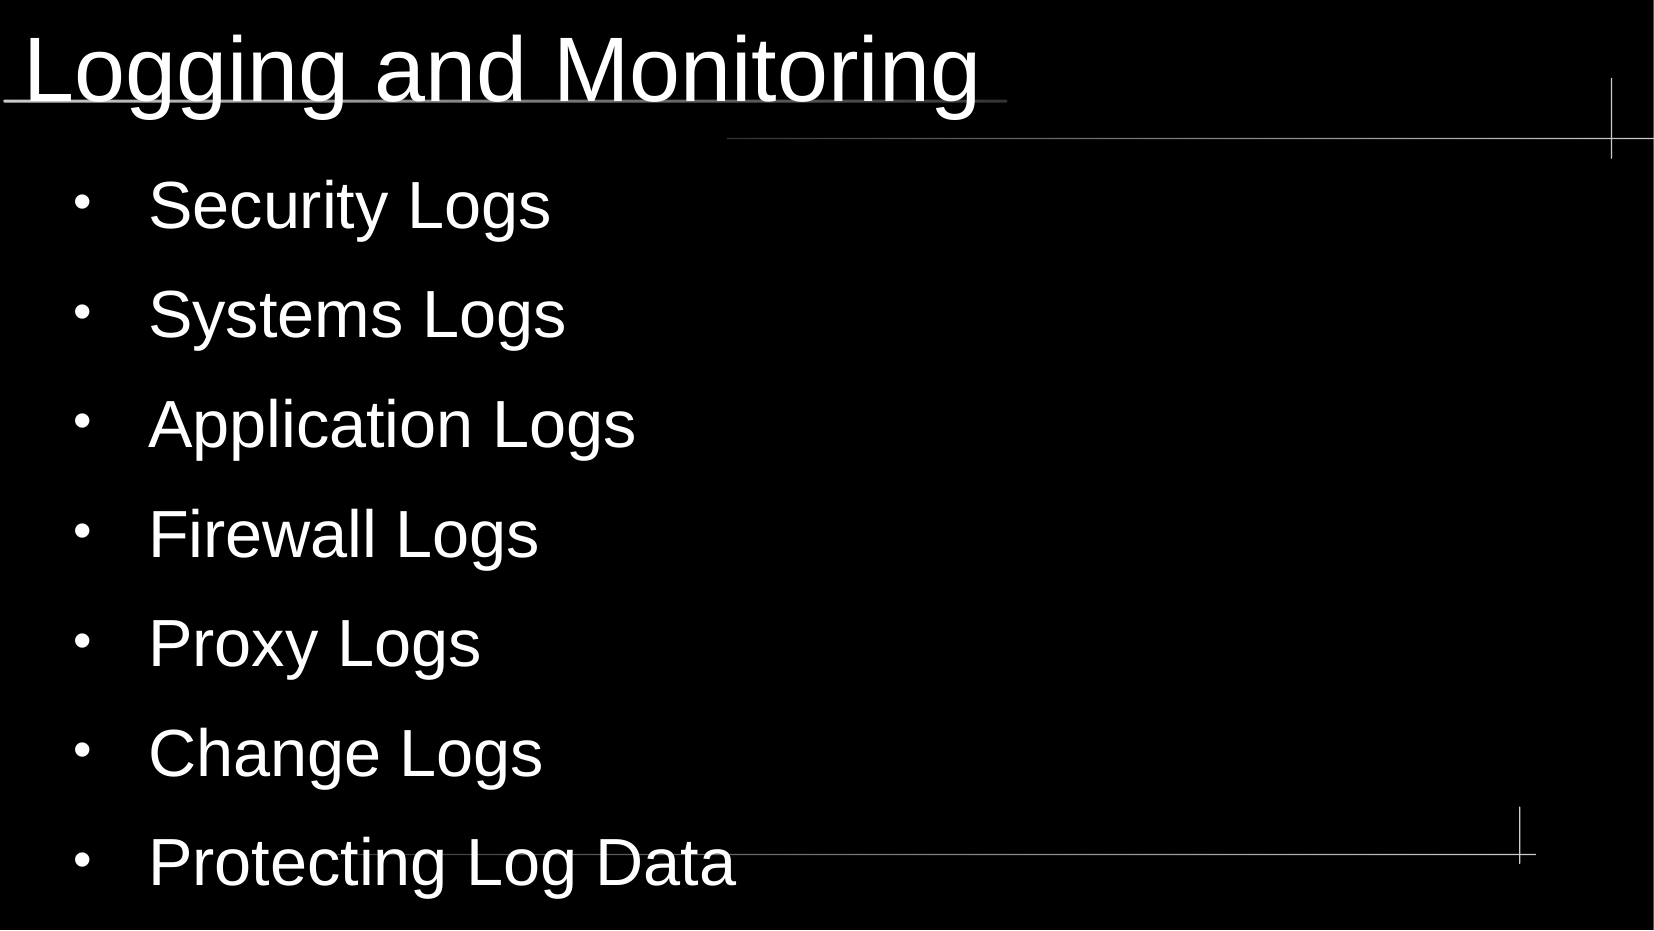

# Logging and Monitoring
Security Logs
Systems Logs
Application Logs
Firewall Logs
Proxy Logs
Change Logs
Protecting Log Data